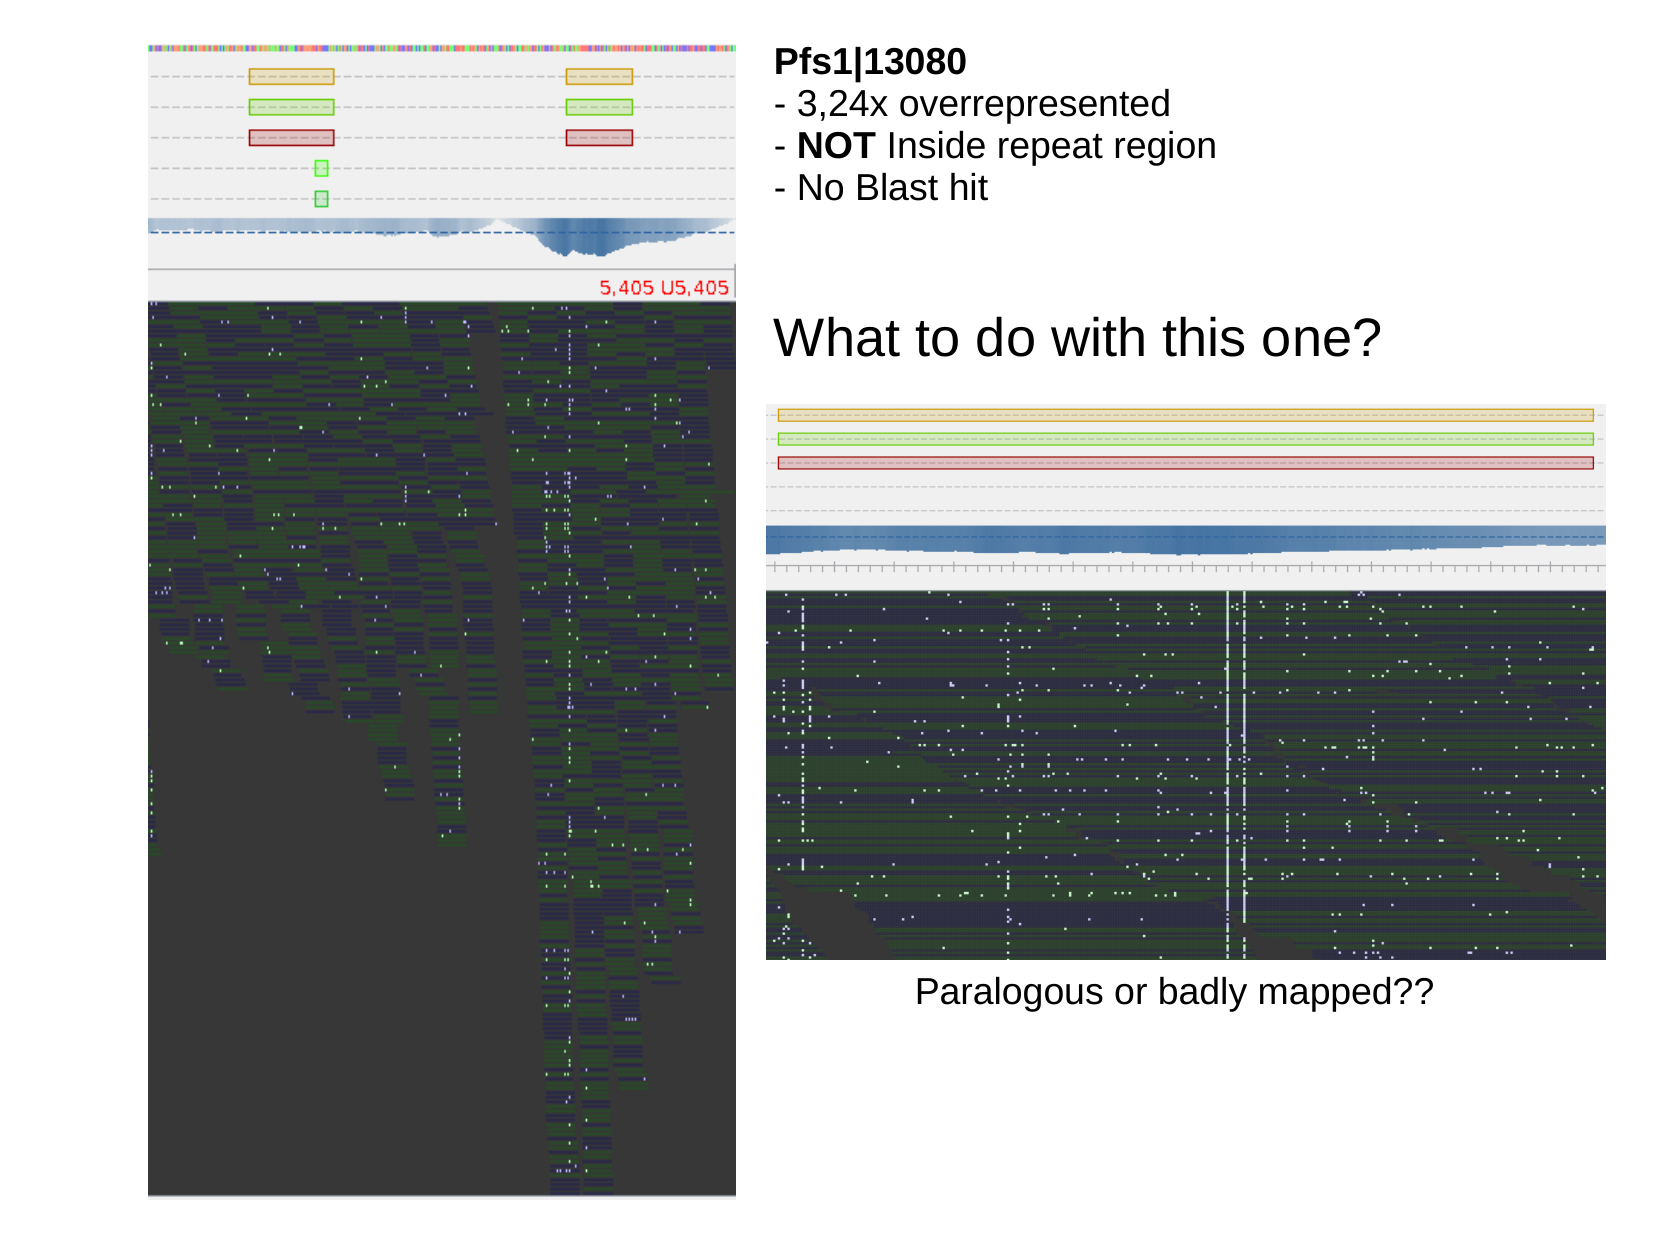

Pfs1|13080
- 3,24x overrepresented
- NOT Inside repeat region
- No Blast hit
What to do with this one?
Paralogous or badly mapped??